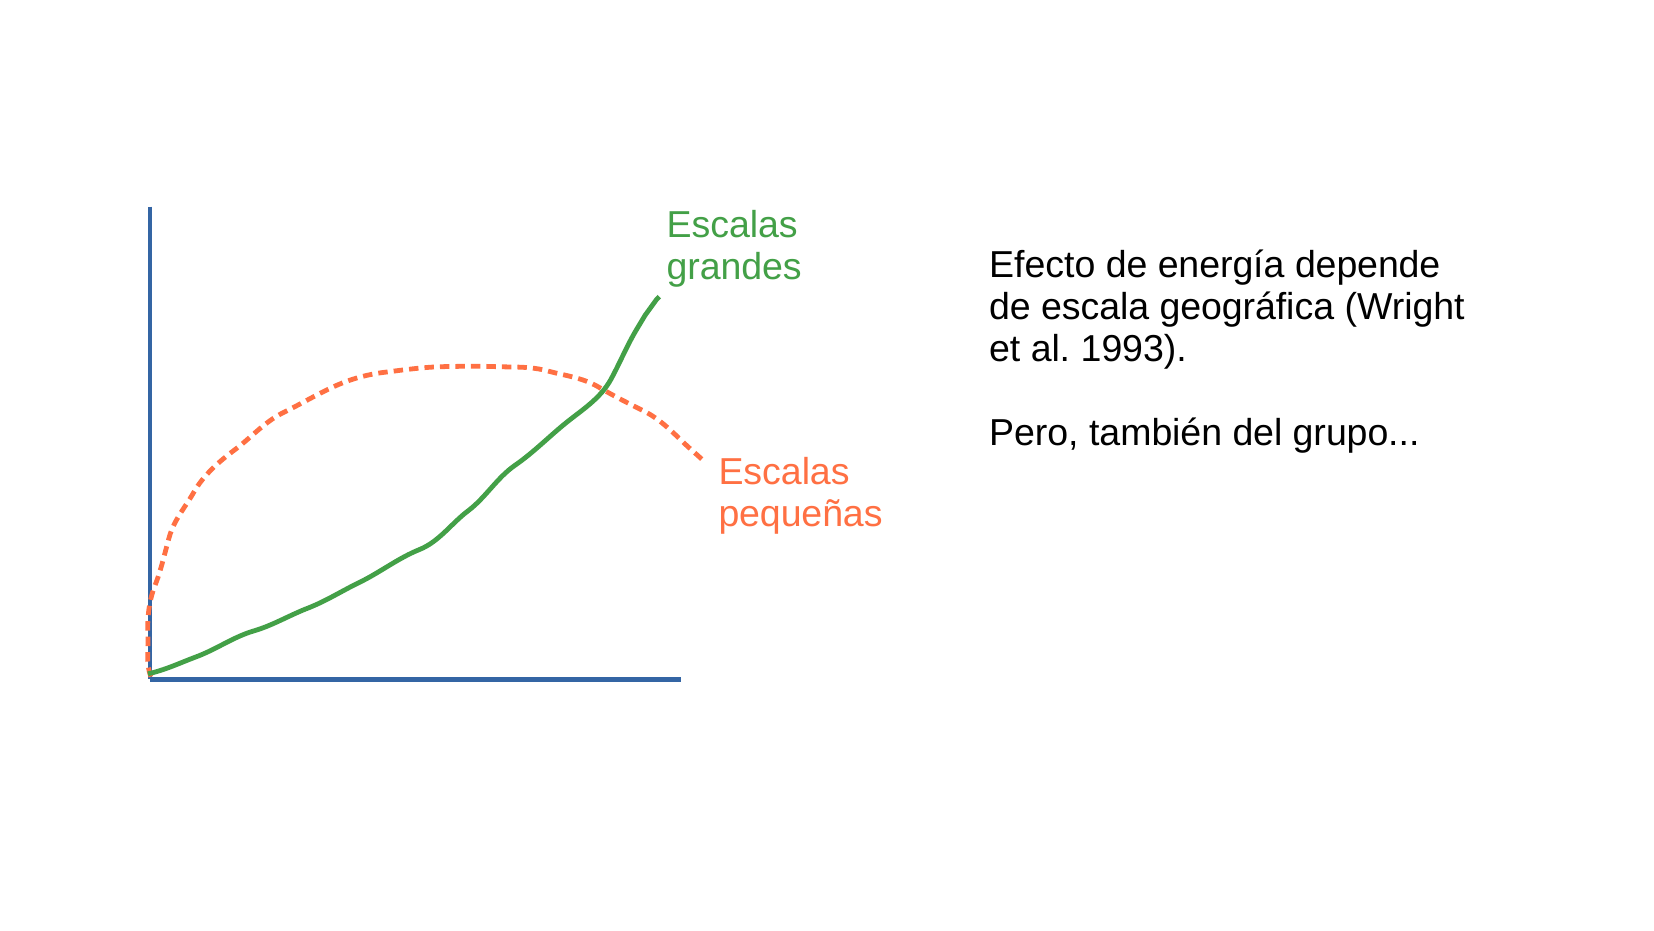

Escalas grandes
Efecto de energía depende de escala geográfica (Wright et al. 1993).
Pero, también del grupo...
Escalas pequeñas